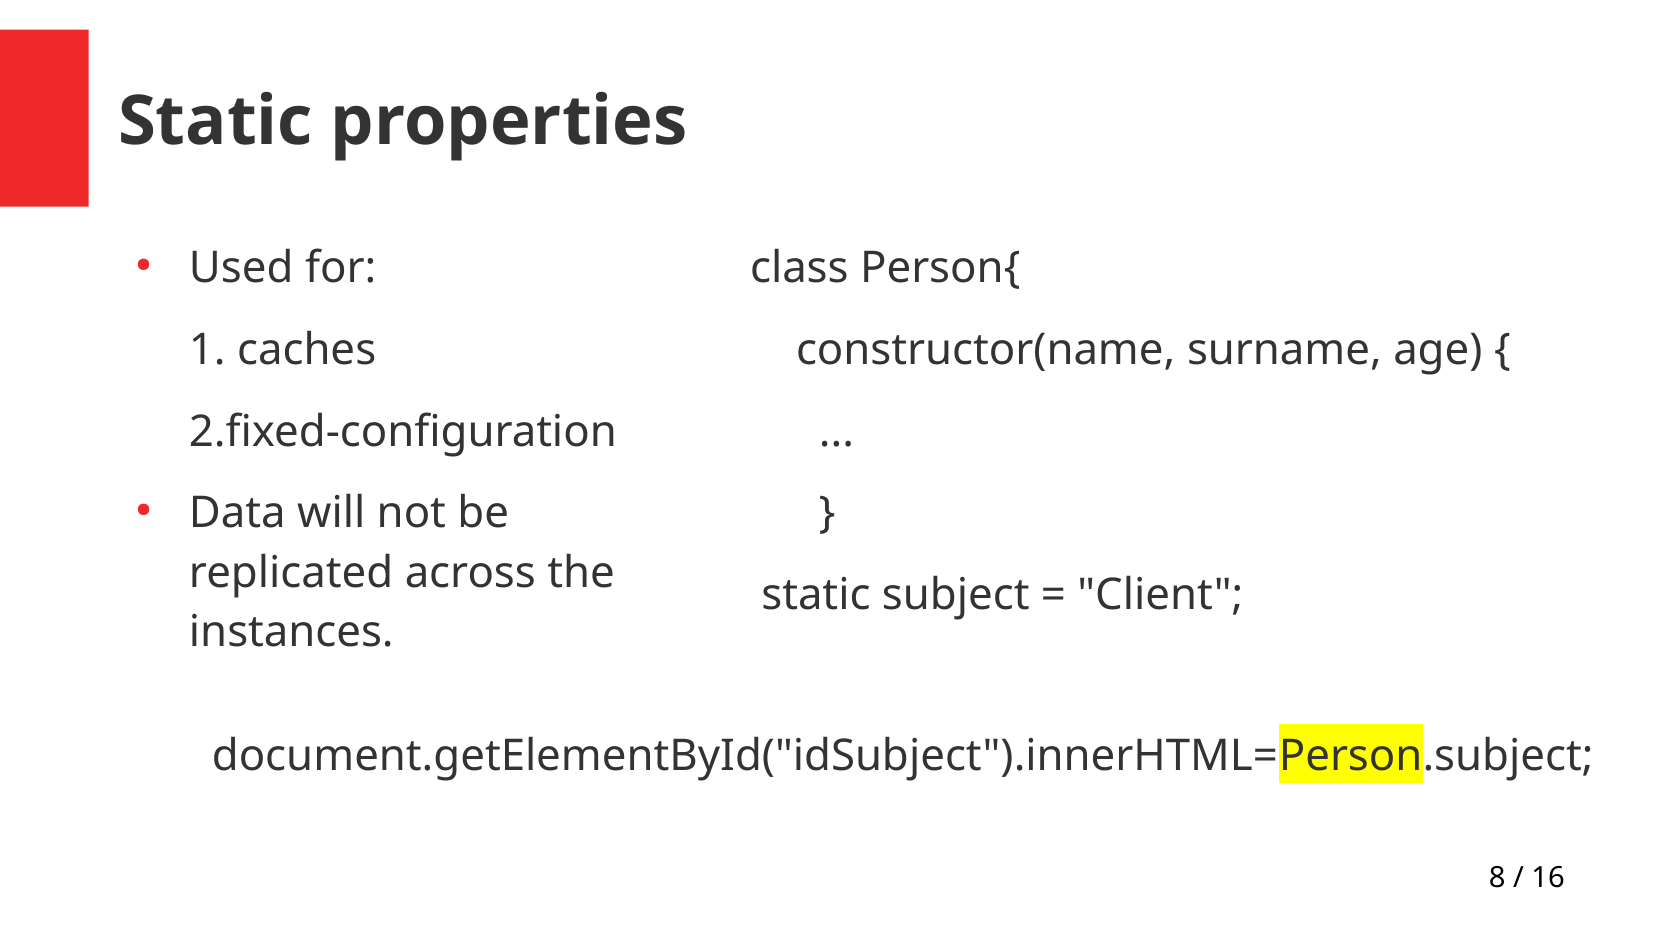

# Static properties
Used for:
1. caches
2.fixed-configuration
Data will not be replicated across the instances.
class Person{
 constructor(name, surname, age) {
 ...
 }
 static subject = "Client";
 document.getElementById("idSubject").innerHTML=Person.subject;
8